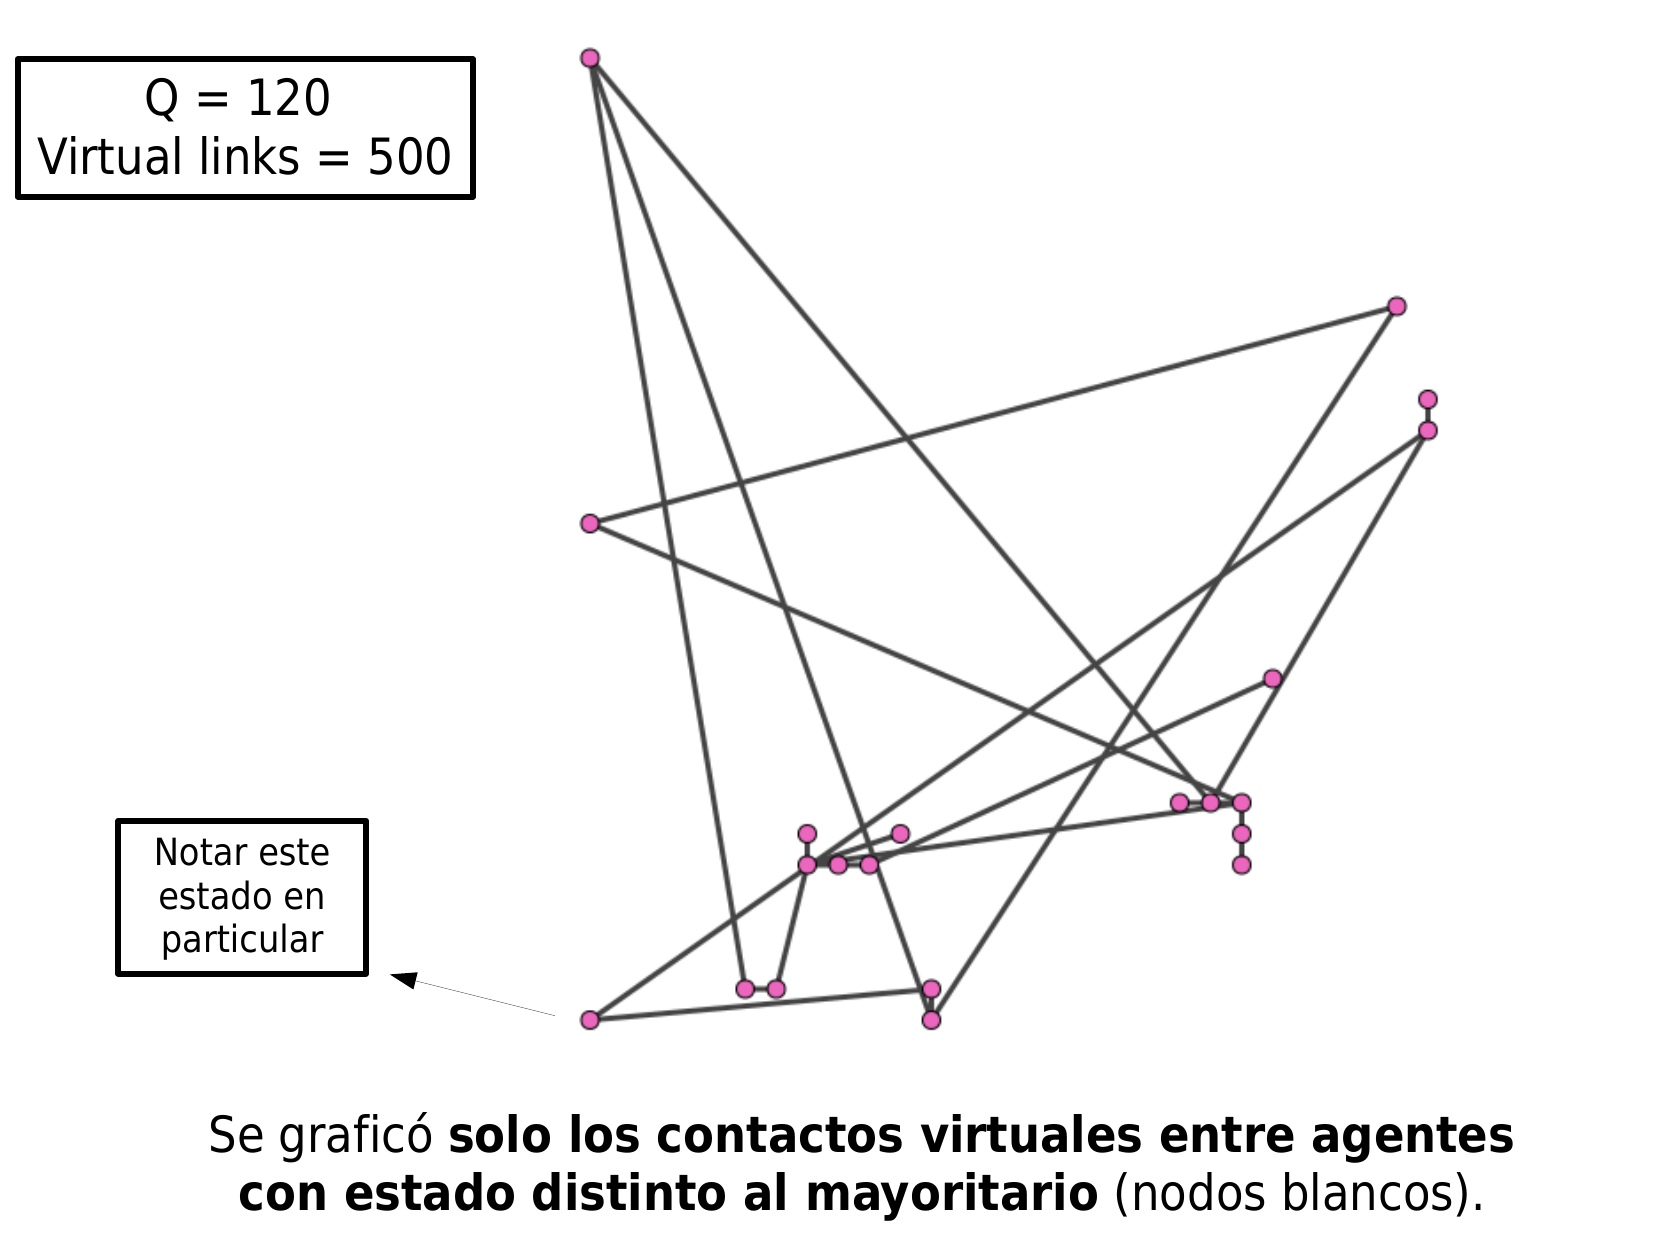

Q = 120
Virtual links = 500
Notar este estado en particular
Se graficó solo los contactos virtuales entre agentes con estado distinto al mayoritario (nodos blancos).